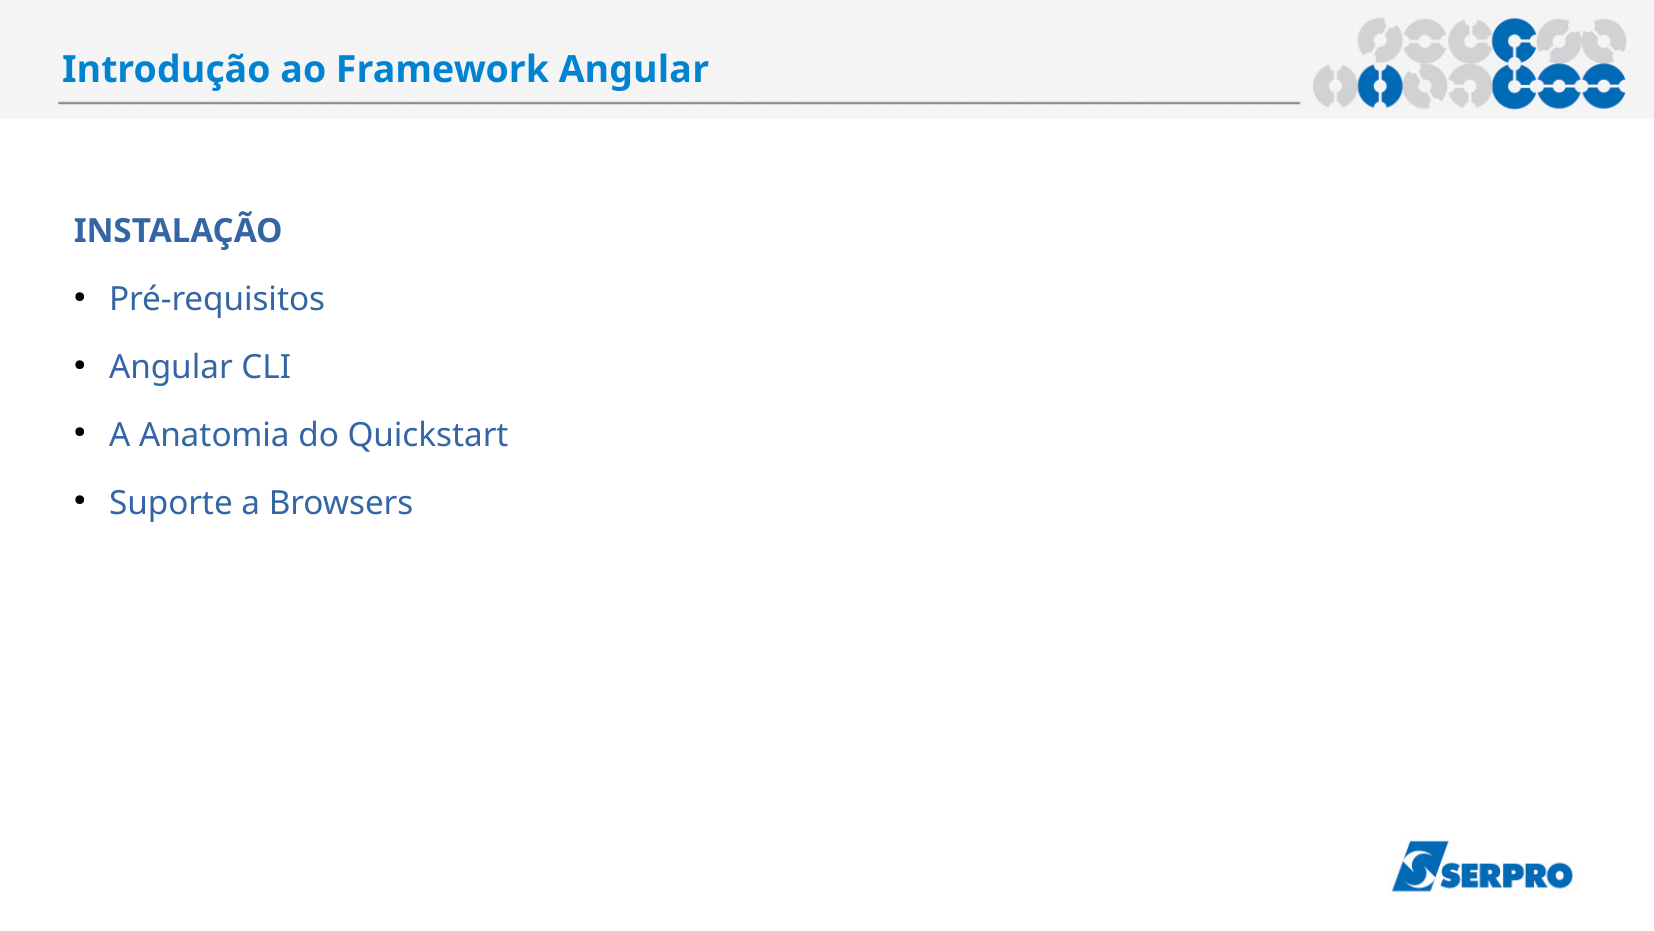

Introdução ao Framework Angular
INSTALAÇÃO
Pré-requisitos
Angular CLI
A Anatomia do Quickstart
Suporte a Browsers